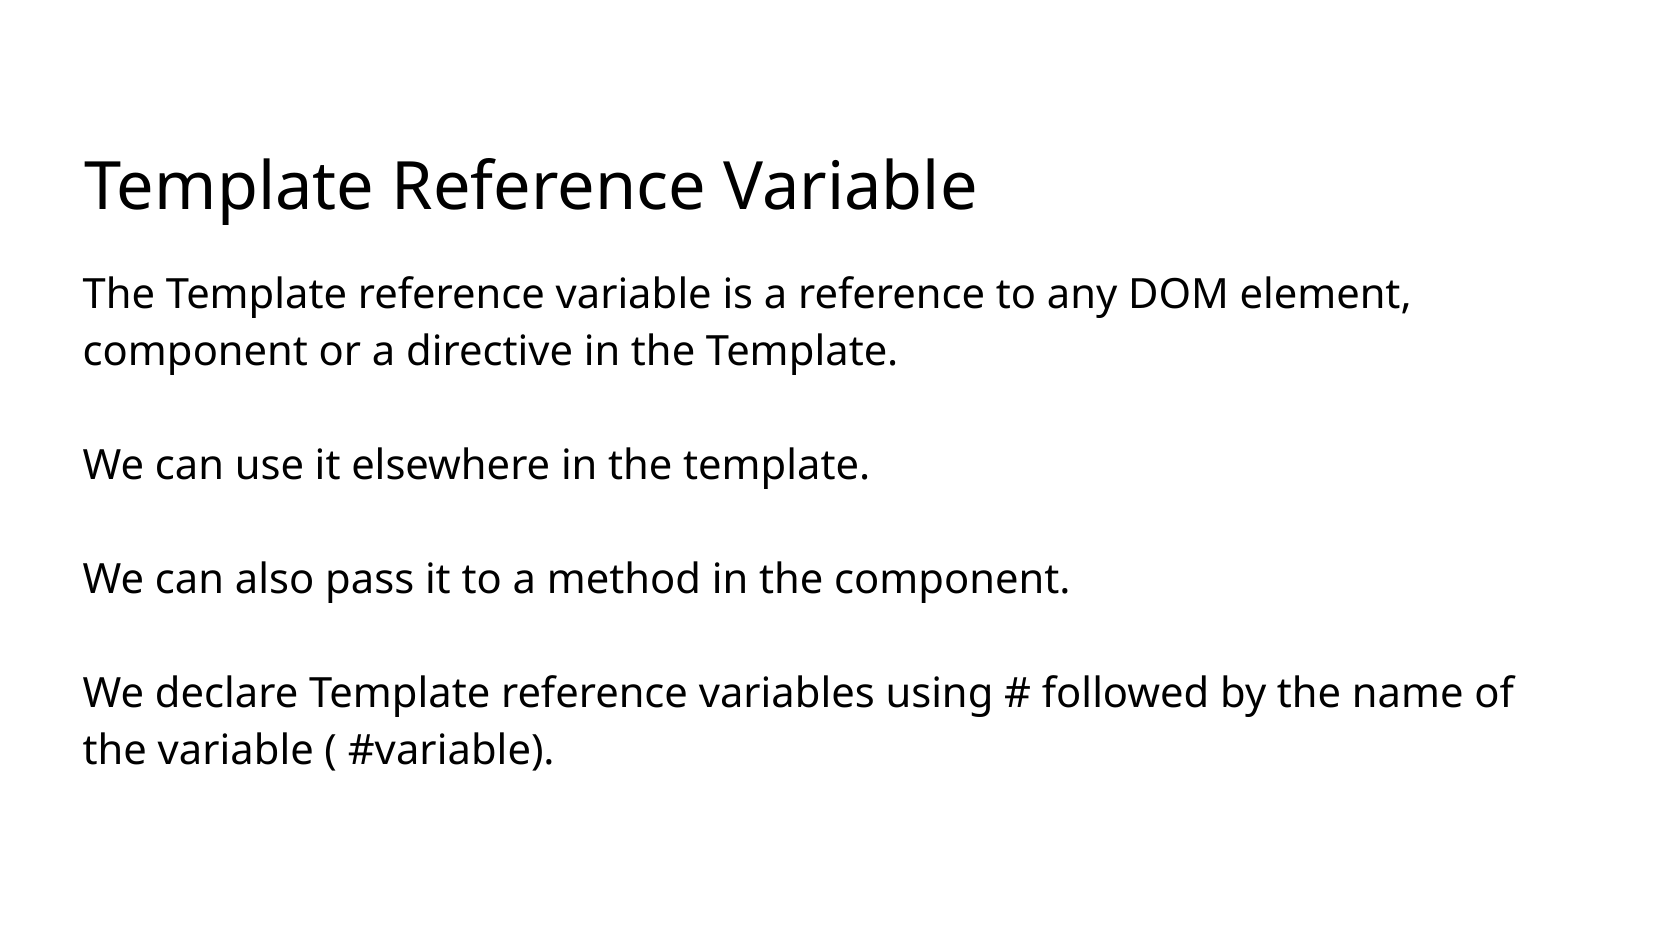

# Template Reference Variable
The Template reference variable is a reference to any DOM element, component or a directive in the Template.
We can use it elsewhere in the template.
We can also pass it to a method in the component.
We declare Template reference variables using # followed by the name of the variable ( #variable).